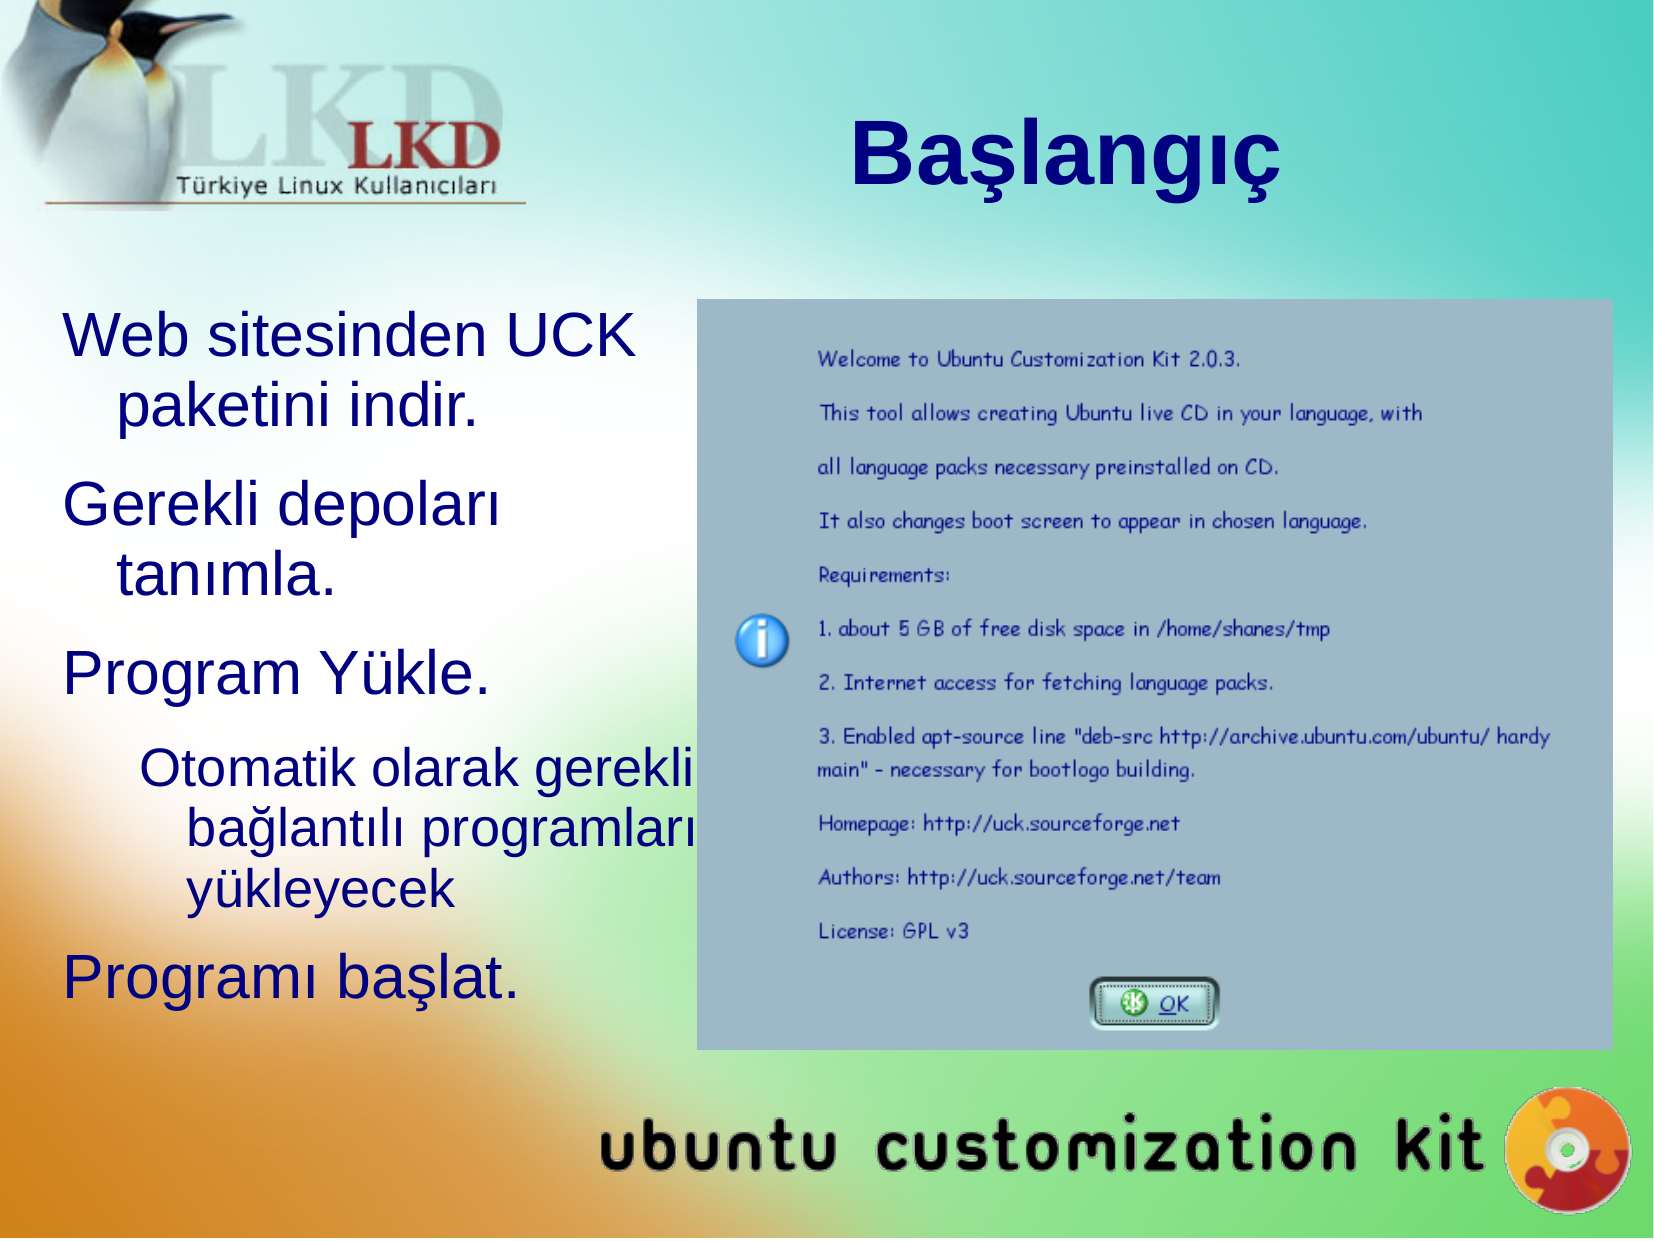

# Başlangıç
Web sitesinden UCK paketini indir.
Gerekli depoları tanımla.
Program Yükle.
Otomatik olarak gerekli bağlantılı programları yükleyecek
Programı başlat.